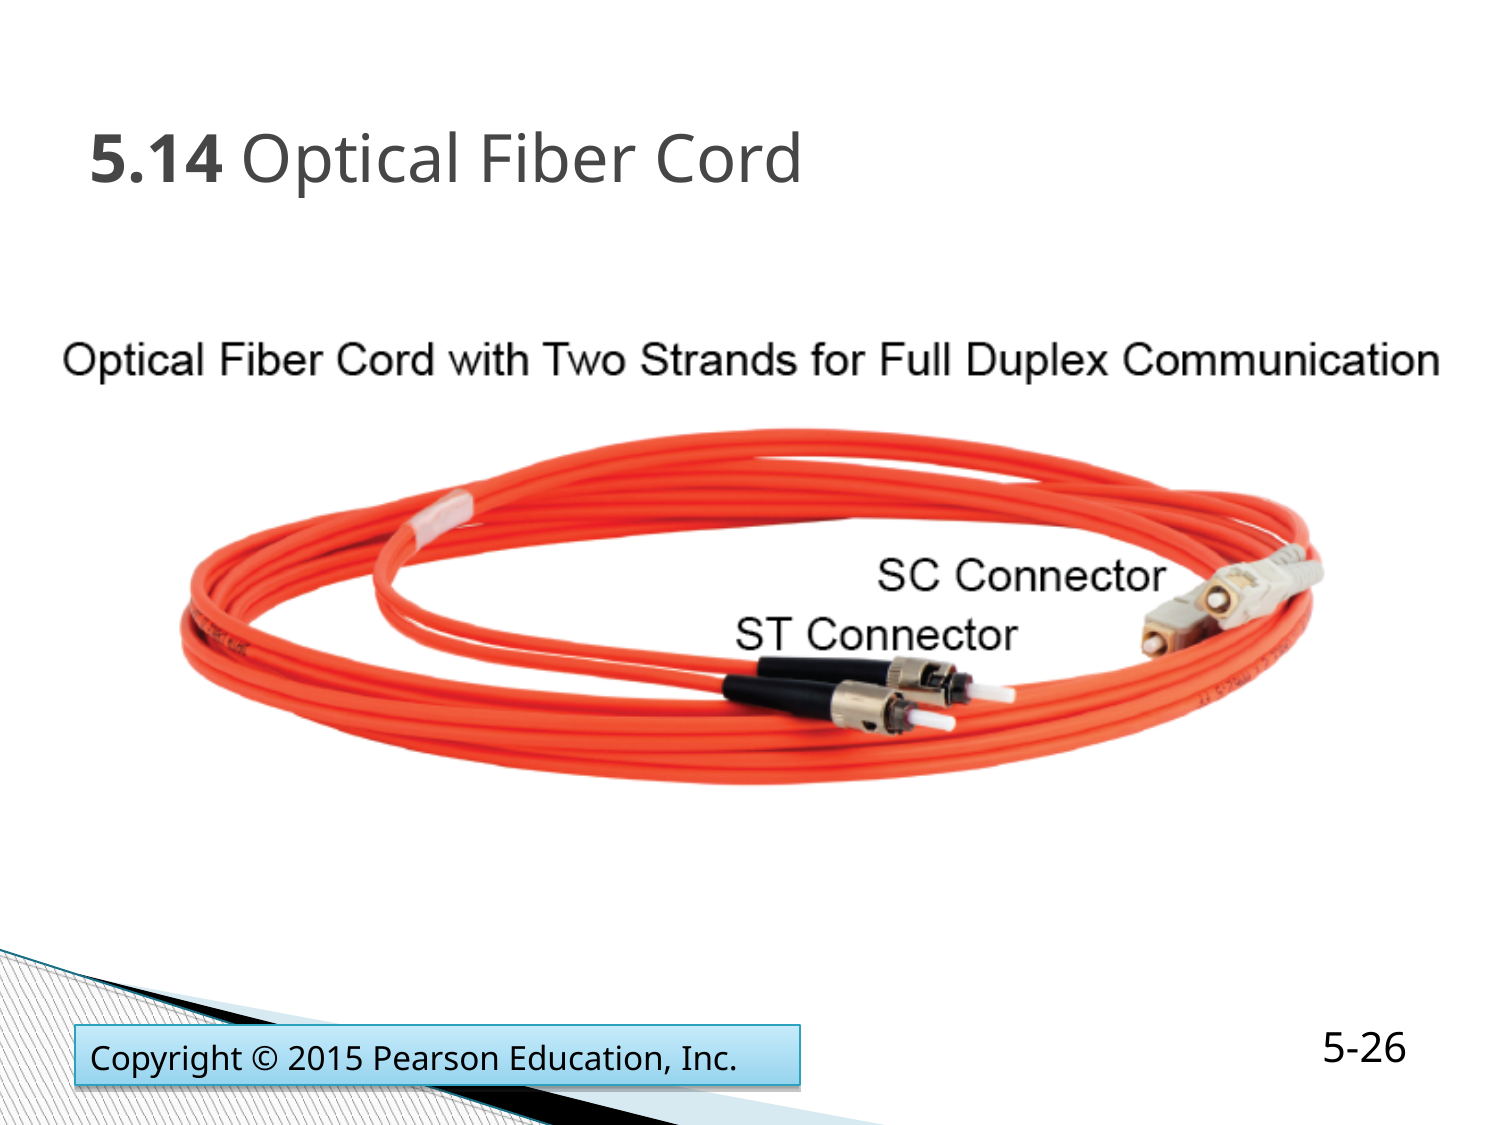

# 5.14 Optical Fiber Cord
Copyright © 2015 Pearson Education, Inc.